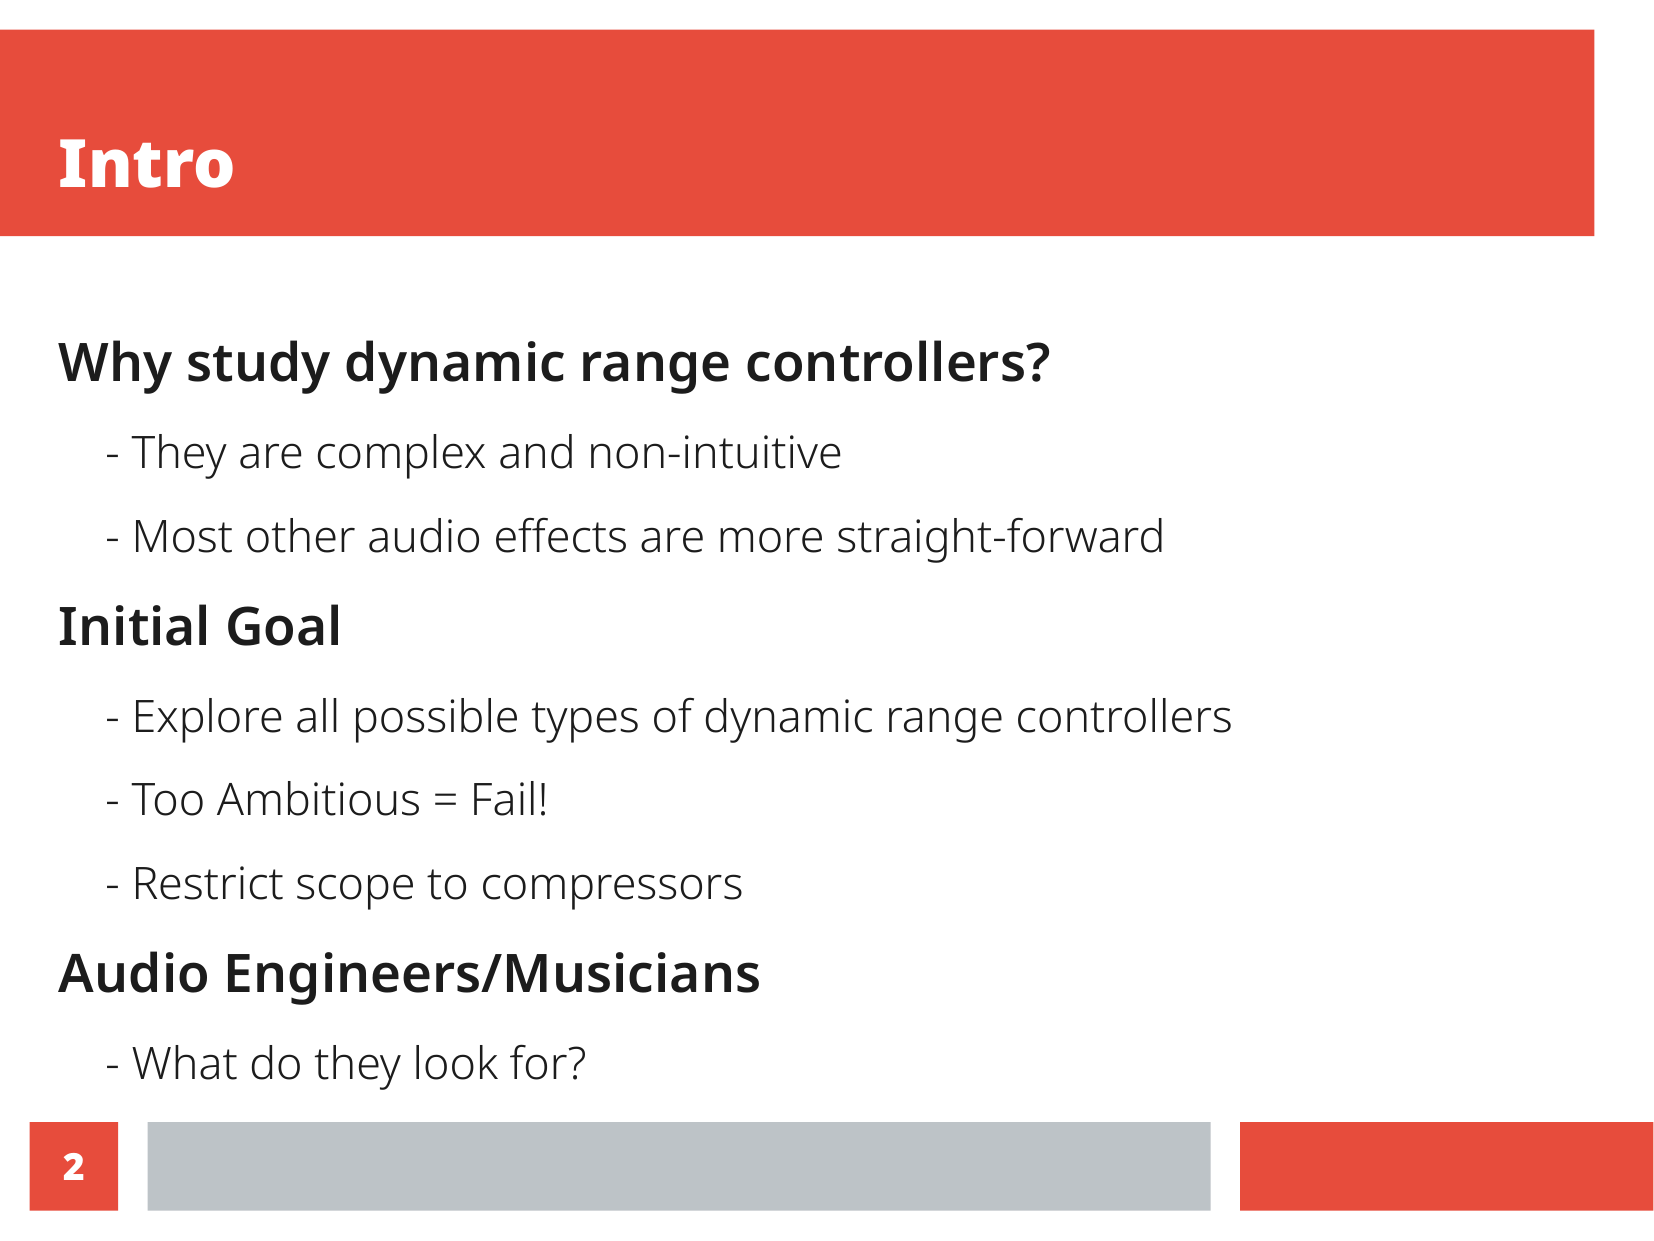

# Intro
Why study dynamic range controllers?
- They are complex and non-intuitive
- Most other audio effects are more straight-forward
Initial Goal
- Explore all possible types of dynamic range controllers
- Too Ambitious = Fail!
- Restrict scope to compressors
Audio Engineers/Musicians
- What do they look for?
2